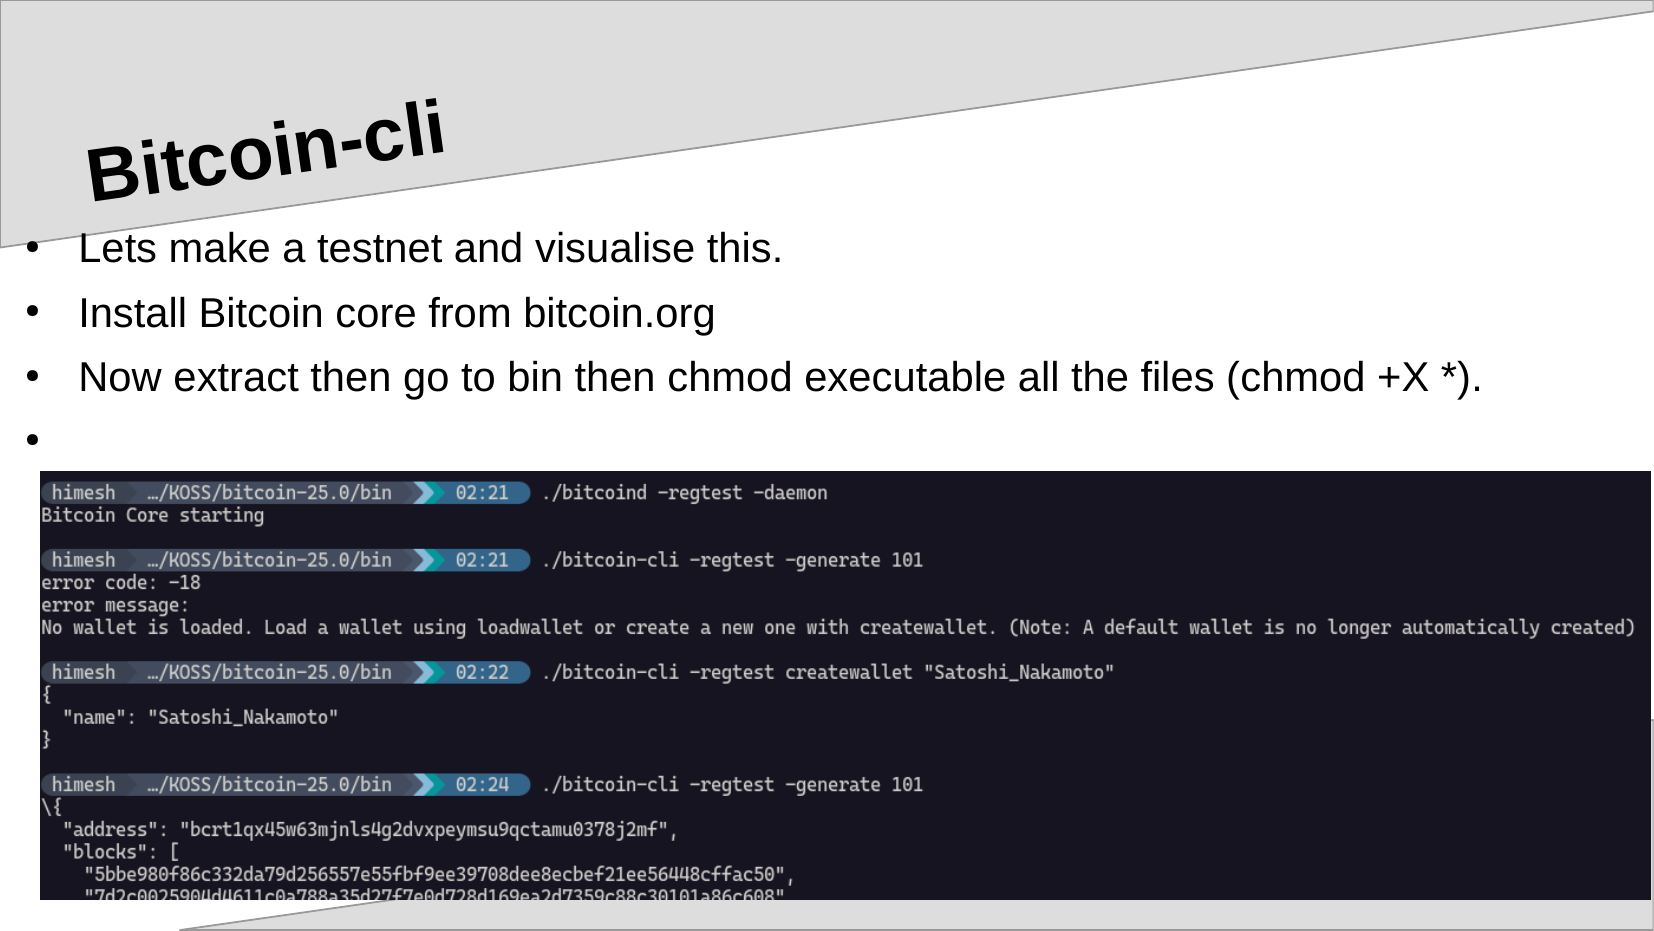

# Bitcoin-cli
Lets make a testnet and visualise this.
Install Bitcoin core from bitcoin.org
Now extract then go to bin then chmod executable all the files (chmod +X *).
24